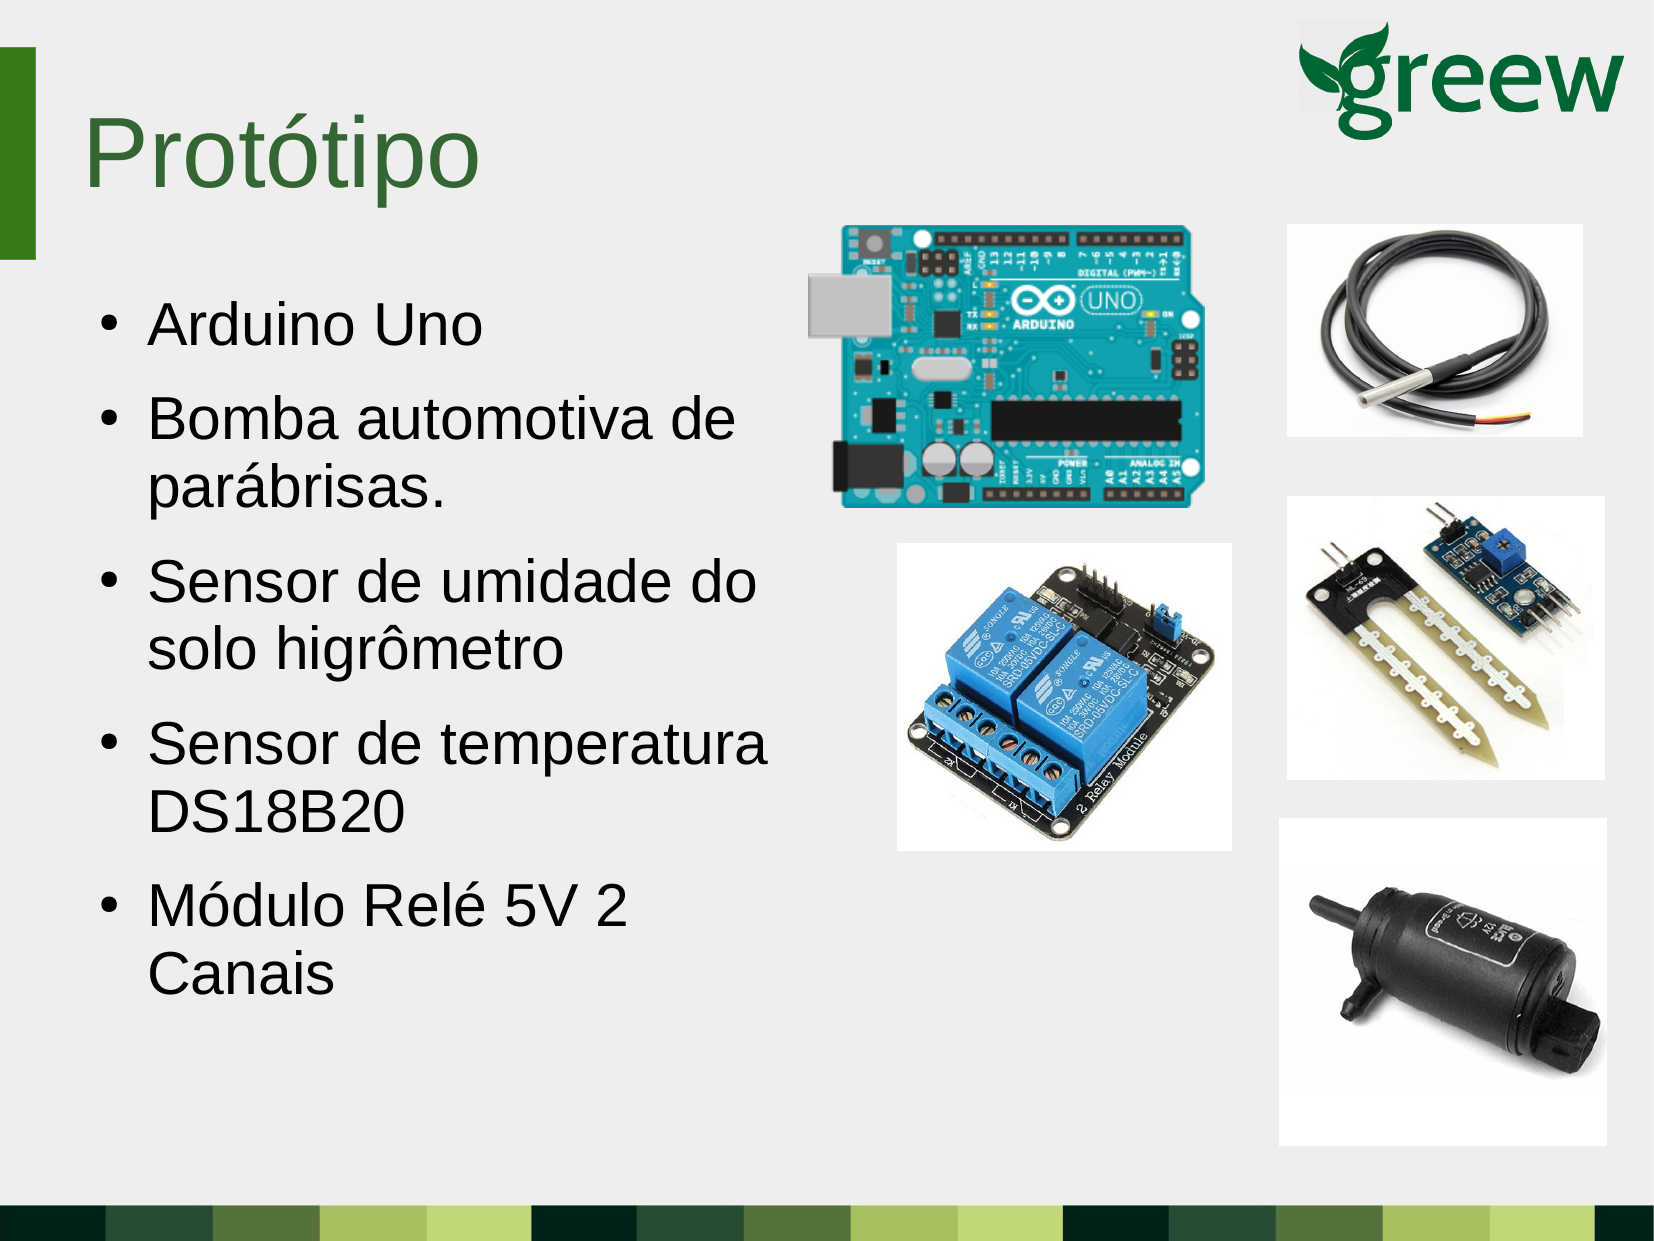

# Protótipo
Arduino Uno
Bomba automotiva de parábrisas.
Sensor de umidade do solo higrômetro
Sensor de temperatura DS18B20
Módulo Relé 5V 2 Canais